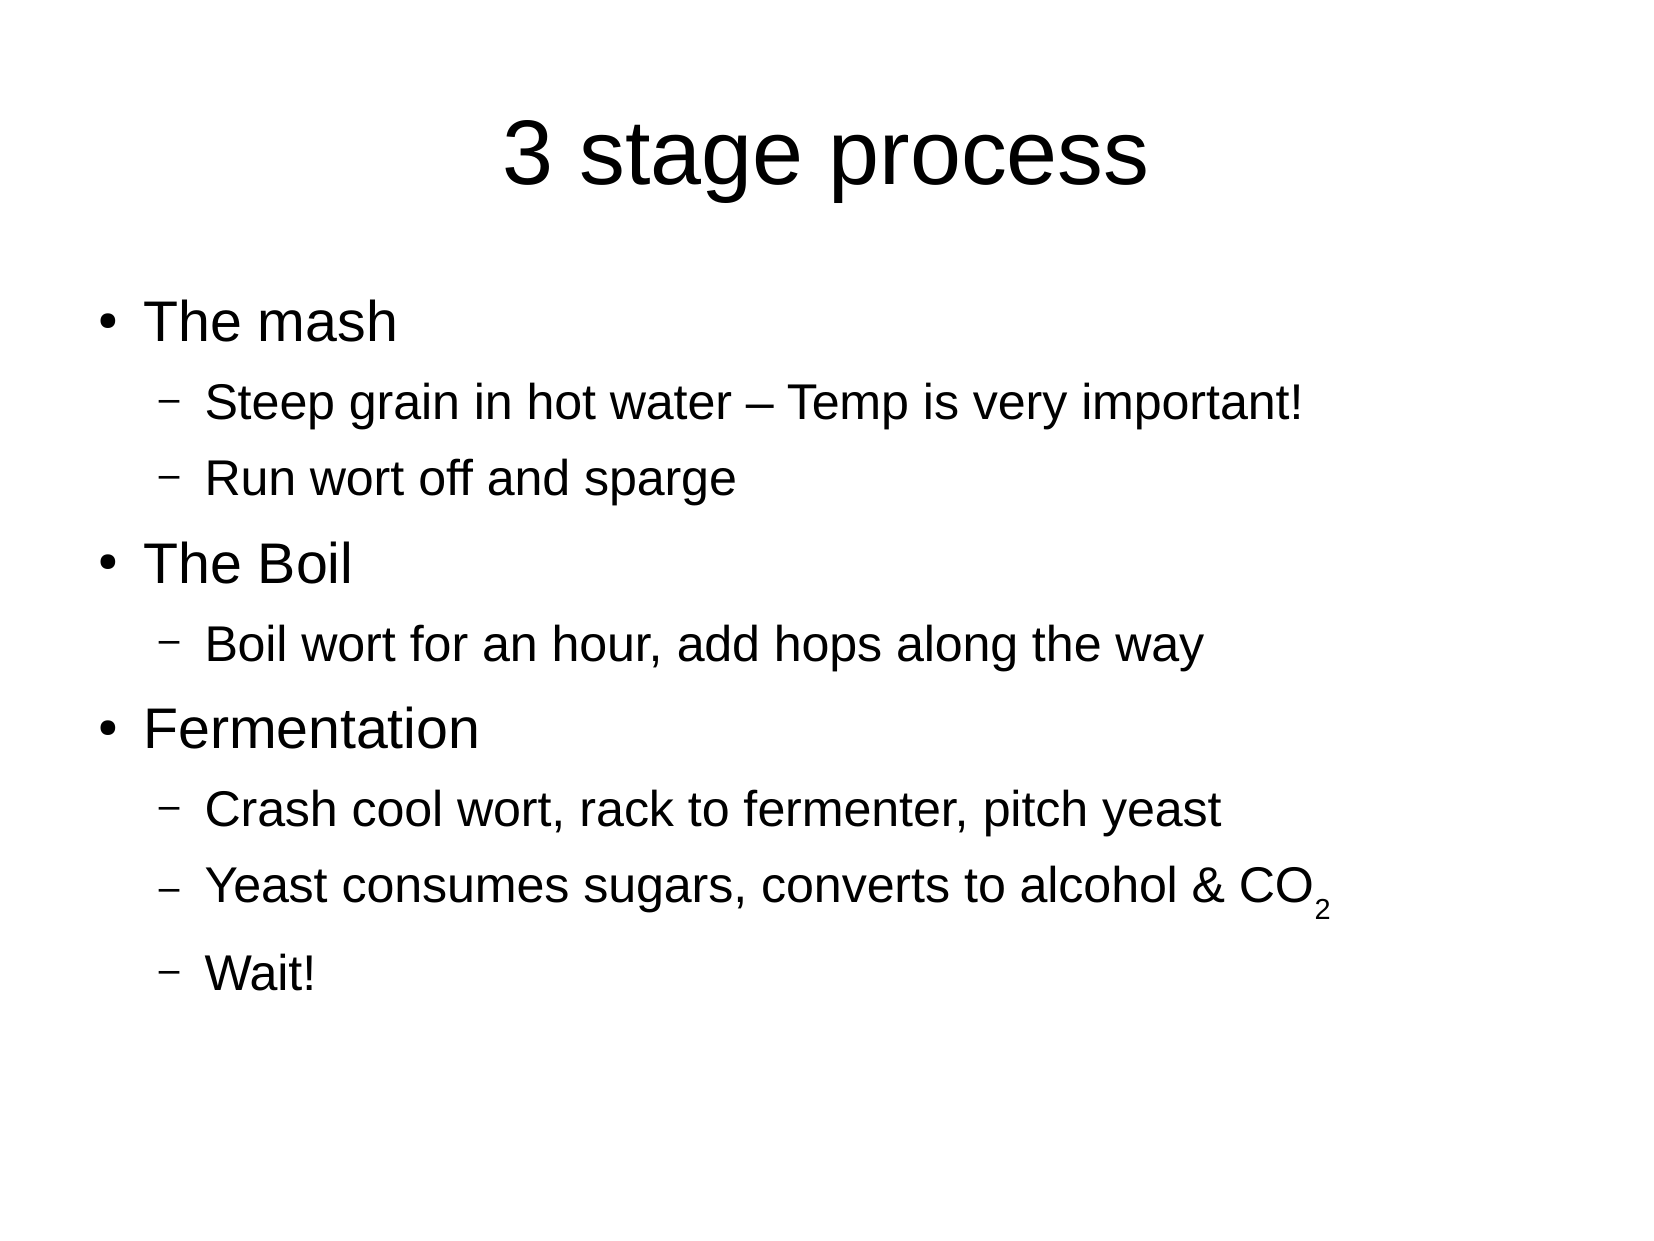

# 3 stage process
The mash
Steep grain in hot water – Temp is very important!
Run wort off and sparge
The Boil
Boil wort for an hour, add hops along the way
Fermentation
Crash cool wort, rack to fermenter, pitch yeast
Yeast consumes sugars, converts to alcohol & CO2
Wait!